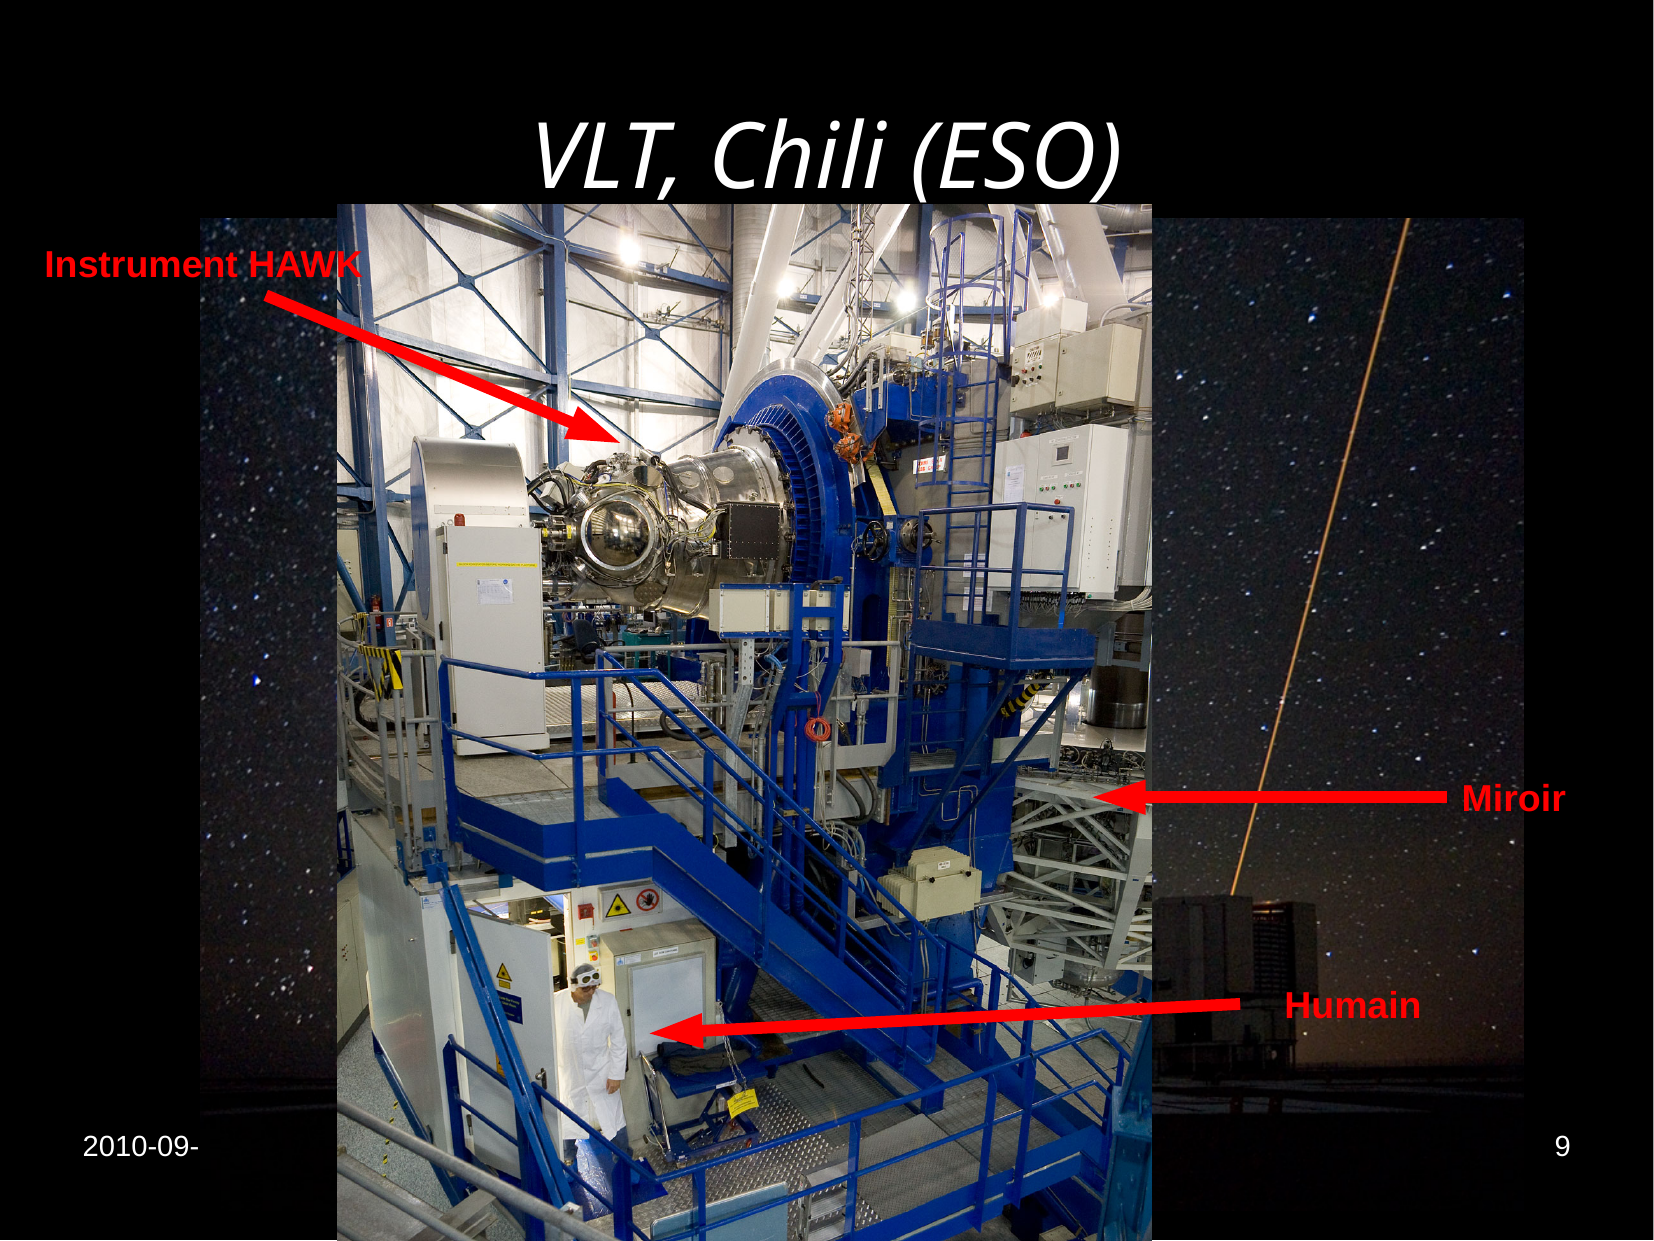

# VLT, Chili (ESO)
Instrument HAWK
Miroir
Humain
2010-09-18
Les grands observatoires dans le monde
9